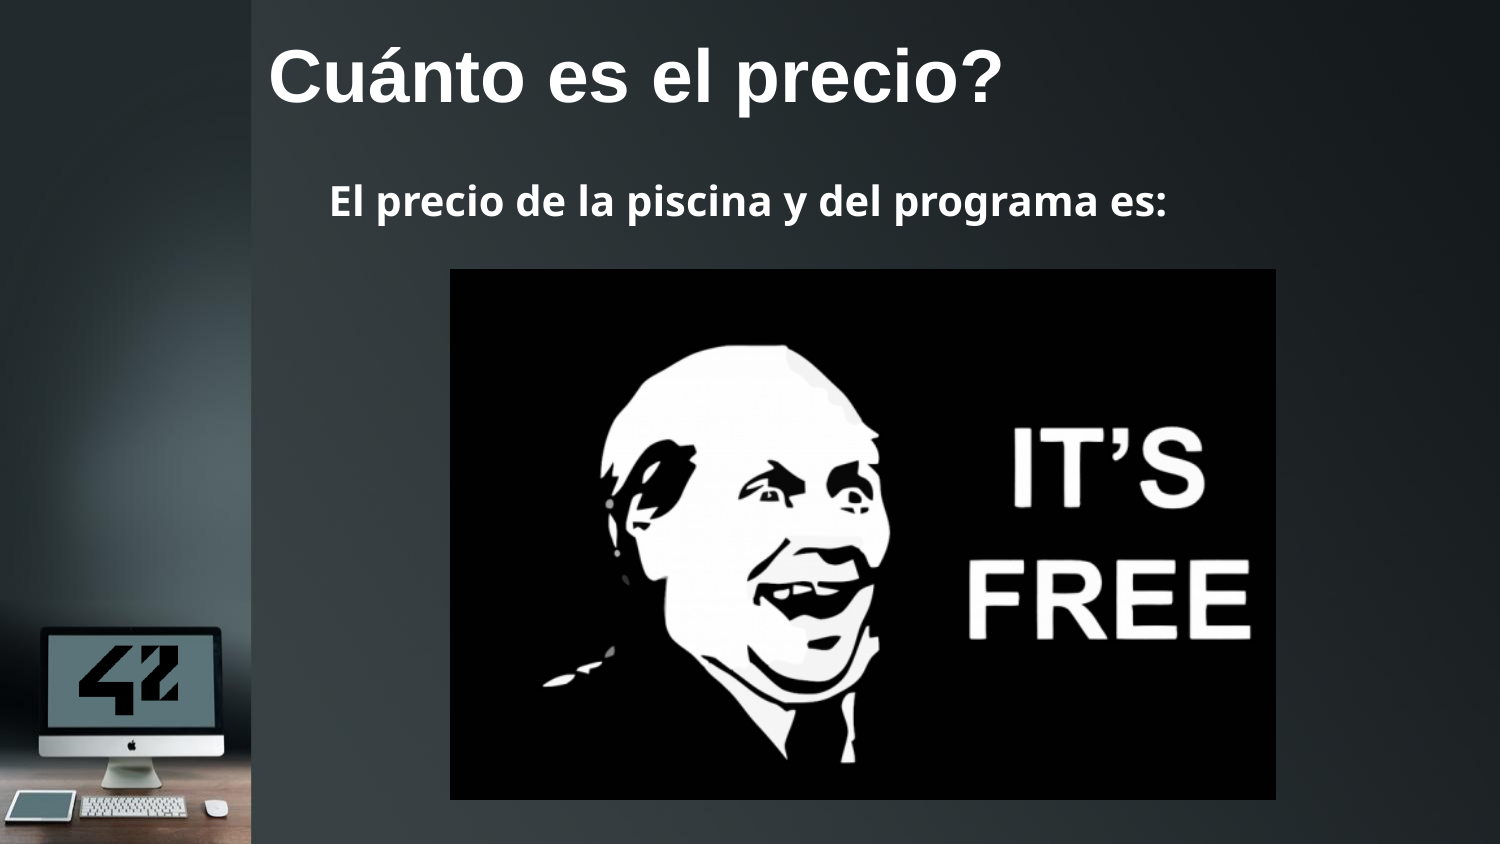

# Cuánto es el precio?
El precio de la piscina y del programa es: